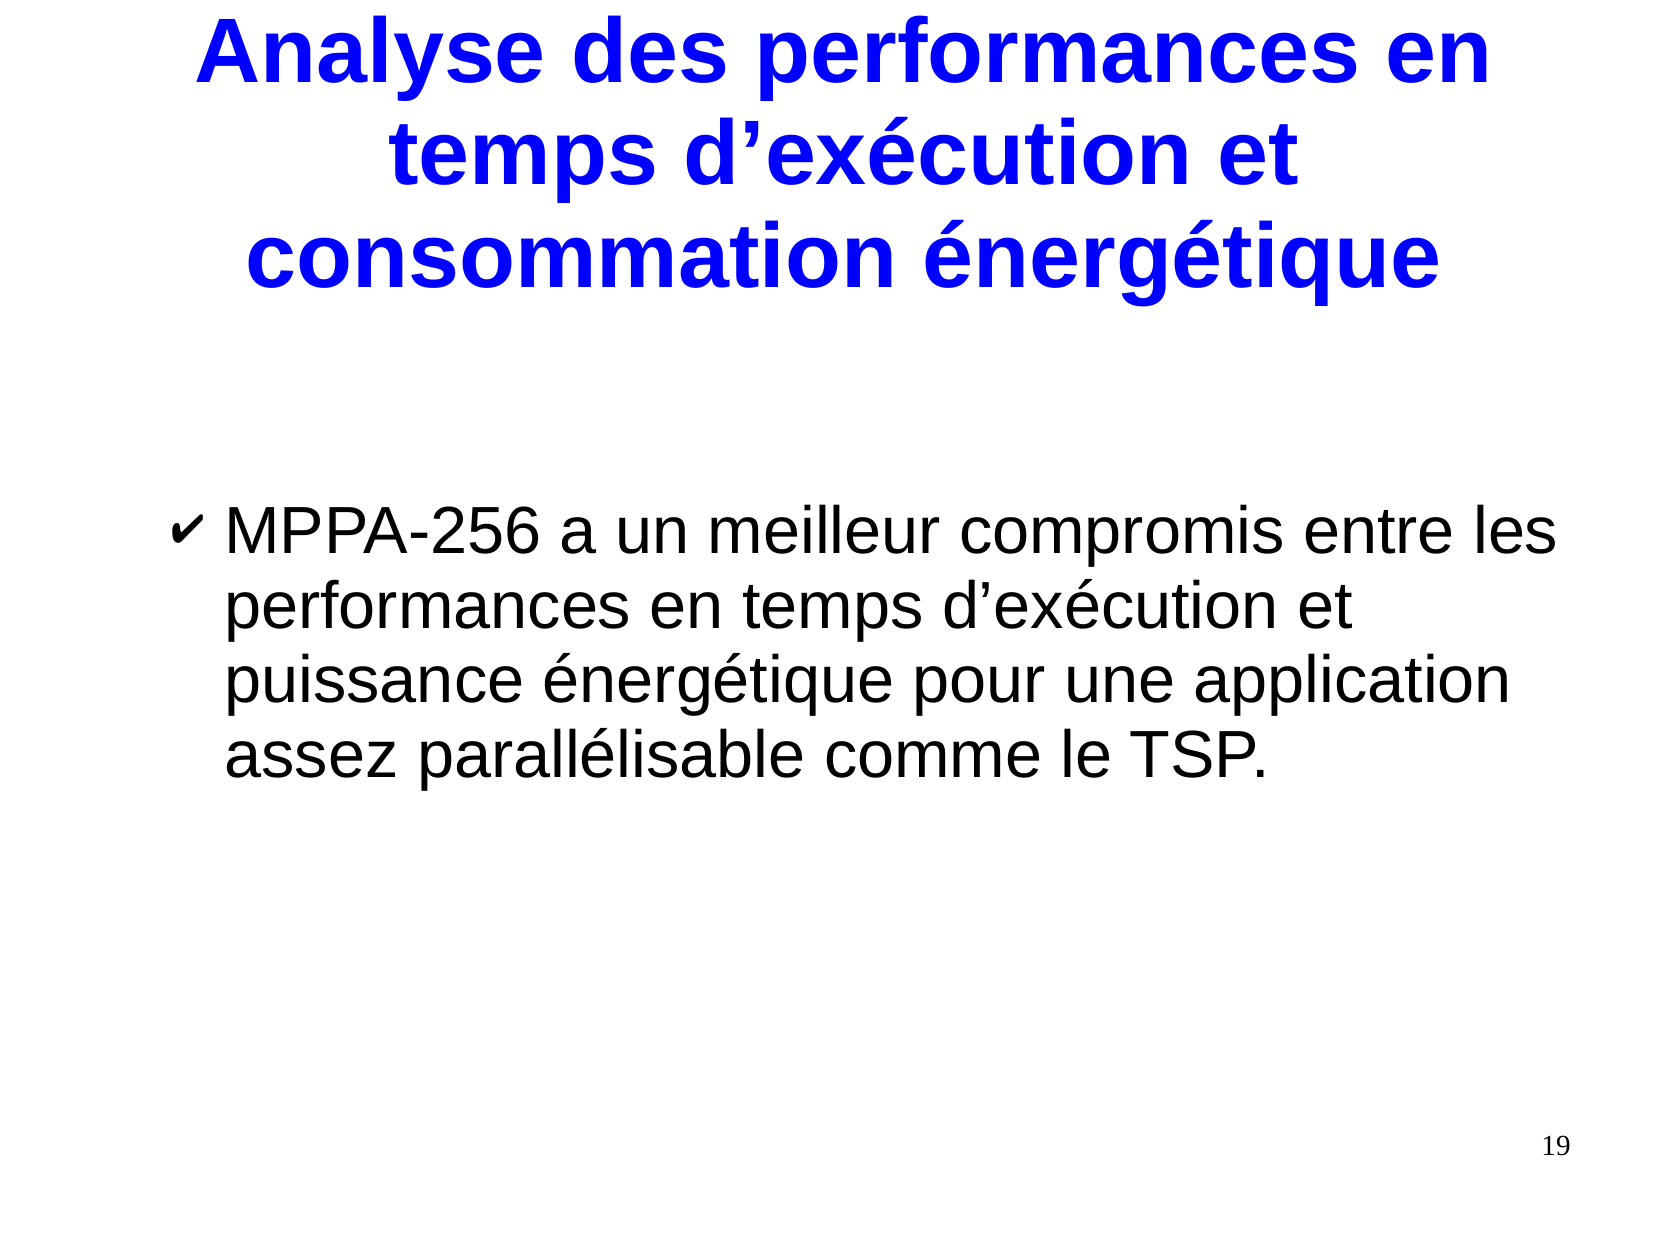

# Analyse des performances en temps d’exécution et consommation énergétique
MPPA-256 a un meilleur compromis entre les performances en temps d’exécution et puissance énergétique pour une application assez parallélisable comme le TSP.
19